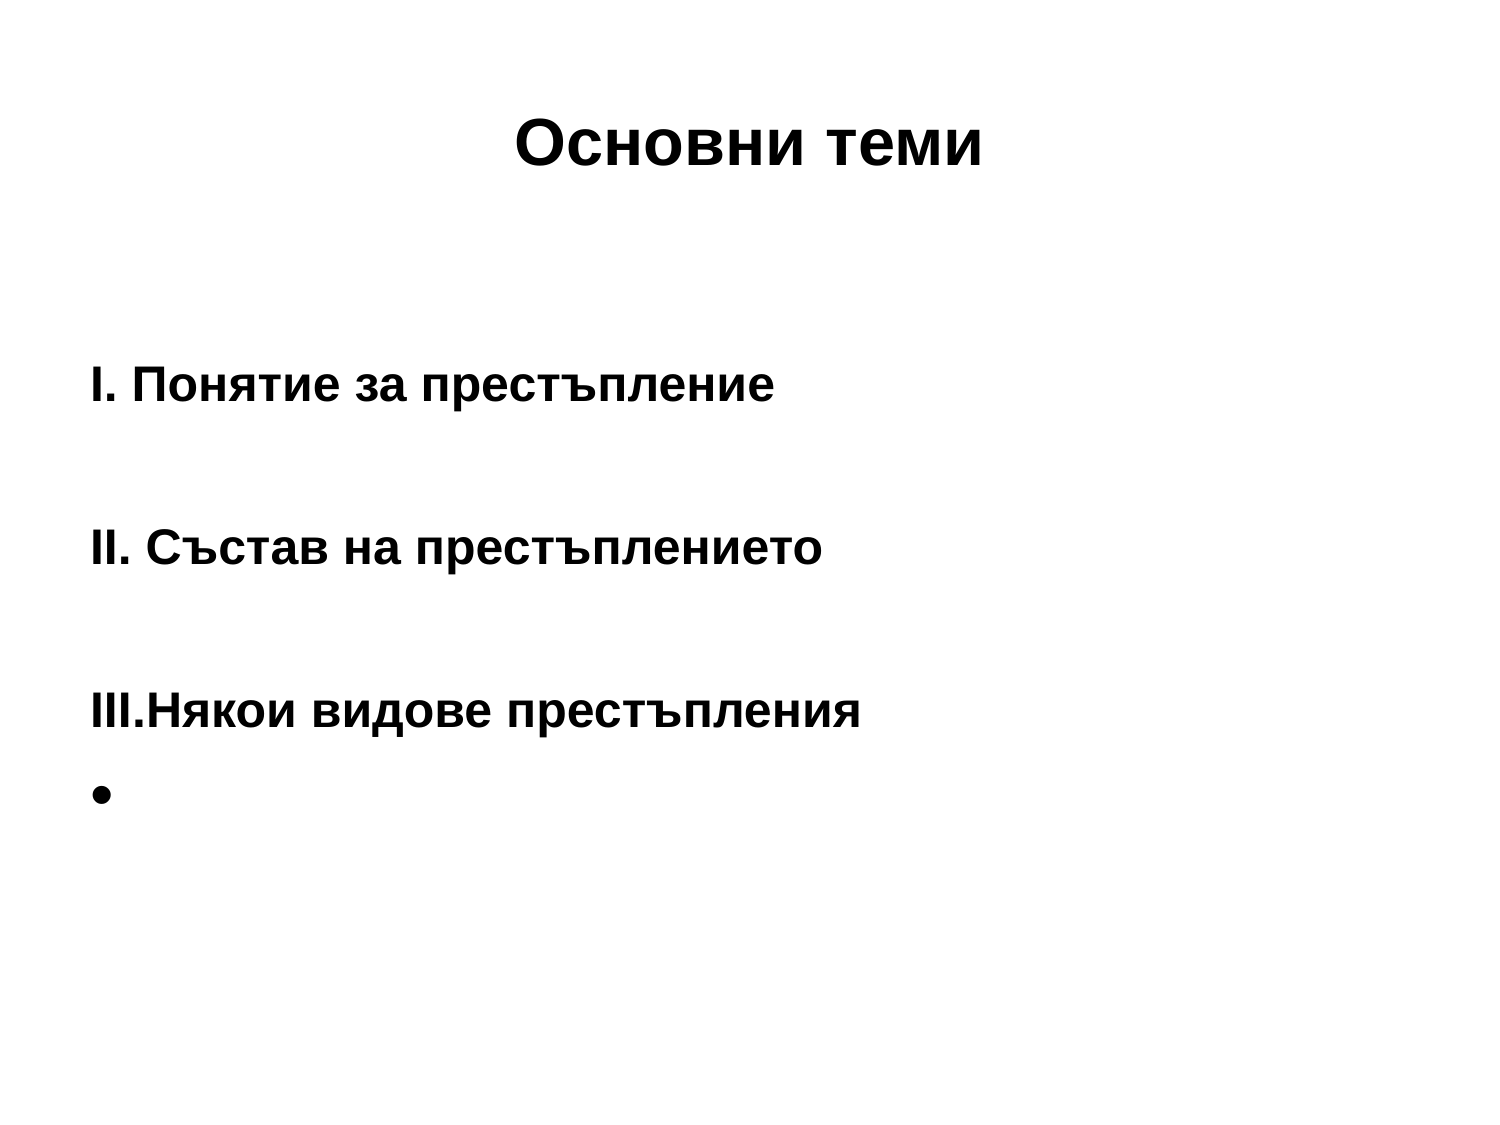

# Основни теми
І. Понятие за престъпление
II. Състав на престъплението
III.Някои видове престъпления